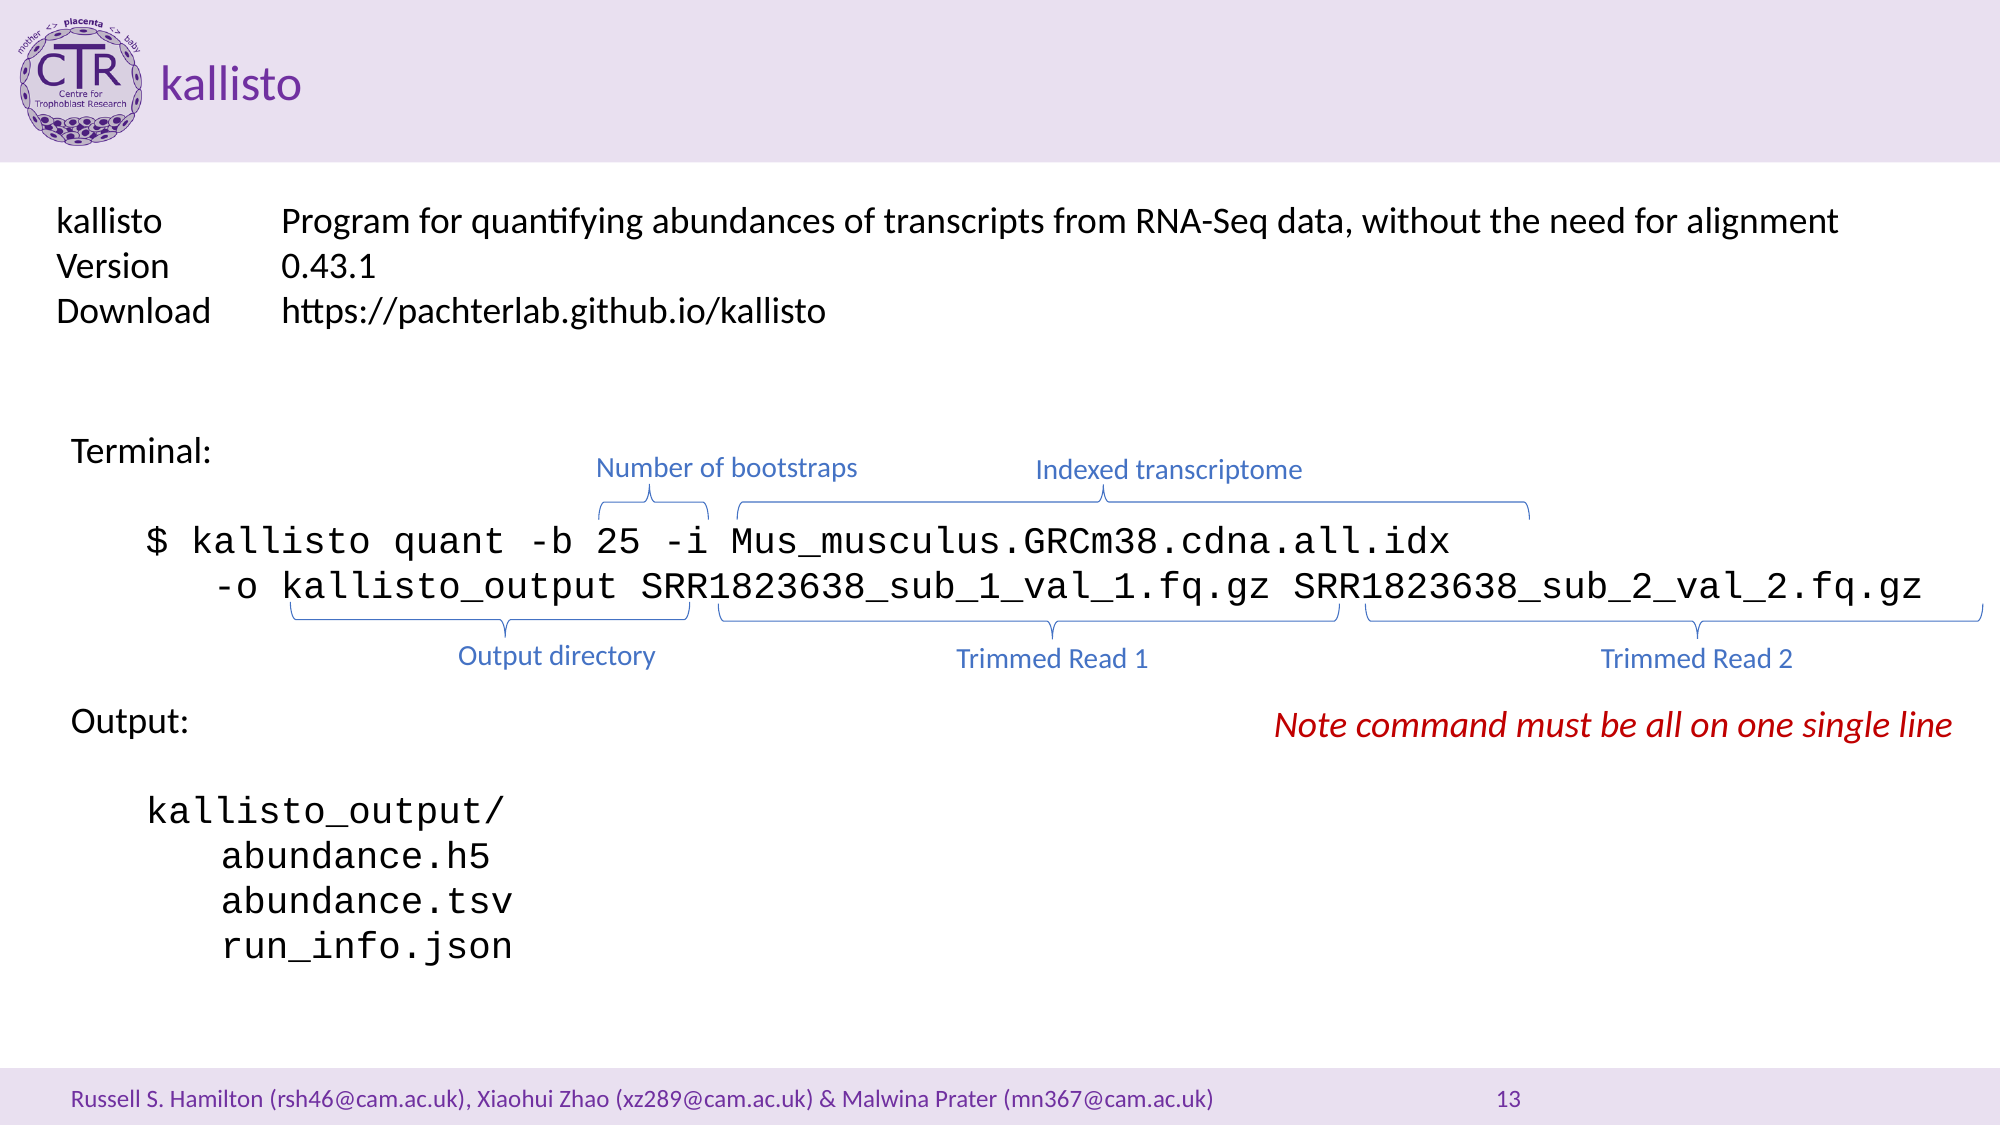

kallisto
kallisto		Program for quantifying abundances of transcripts from RNA-Seq data, without the need for alignment
Version		0.43.1
Download	https://pachterlab.github.io/kallisto
Terminal:
	$ kallisto quant -b 25 -i Mus_musculus.GRCm38.cdna.all.idx
	 -o kallisto_output SRR1823638_sub_1_val_1.fq.gz SRR1823638_sub_2_val_2.fq.gz
Output:
	kallisto_output/
		abundance.h5
		abundance.tsv
		run_info.json
Number of bootstraps
Indexed transcriptome
Output directory
Trimmed Read 1
Trimmed Read 2
Note command must be all on one single line
Russell S. Hamilton (rsh46@cam.ac.uk), Xiaohui Zhao (xz289@cam.ac.uk) & Malwina Prater (mn367@cam.ac.uk)